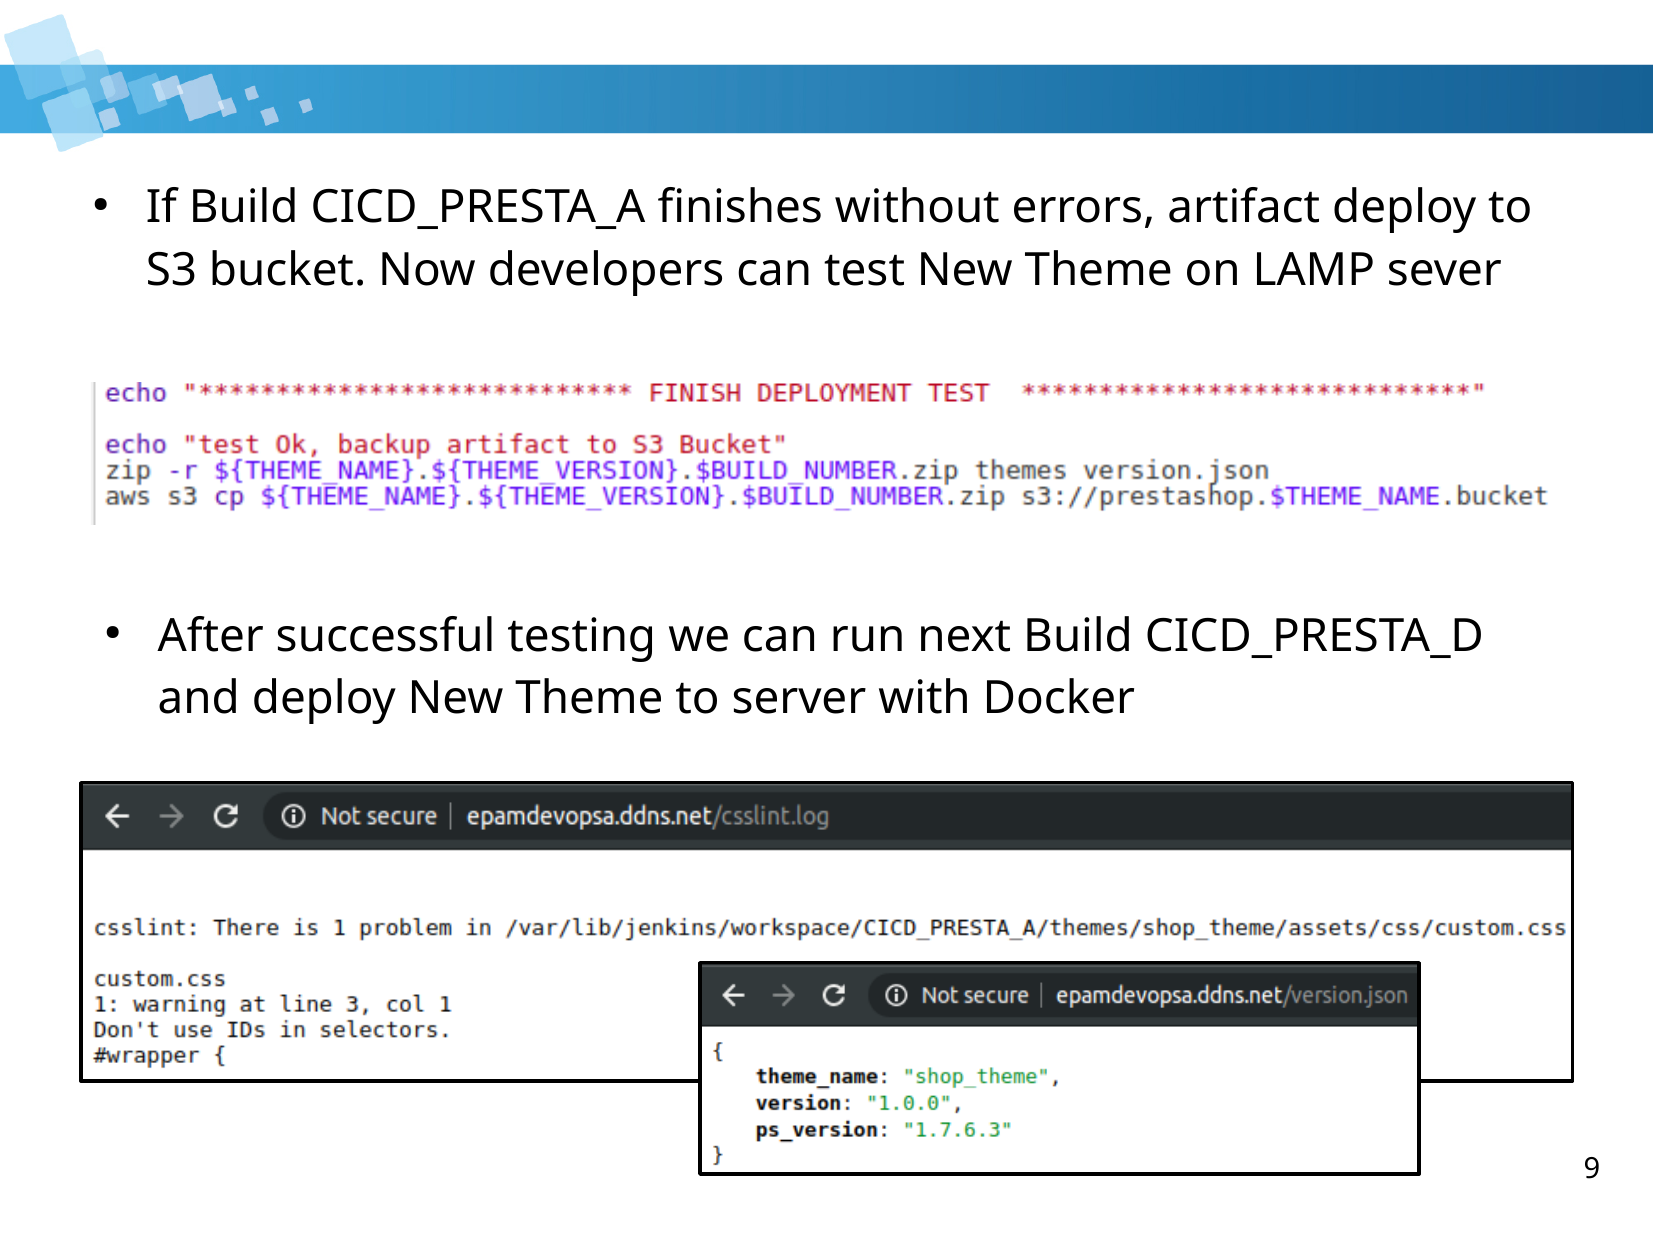

If Build CICD_PRESTA_A finishes without errors, artifact deploy to S3 bucket. Now developers can test New Theme on LAMP sever
# After successful testing we can run next Build CICD_PRESTA_D and deploy New Theme to server with Docker
9